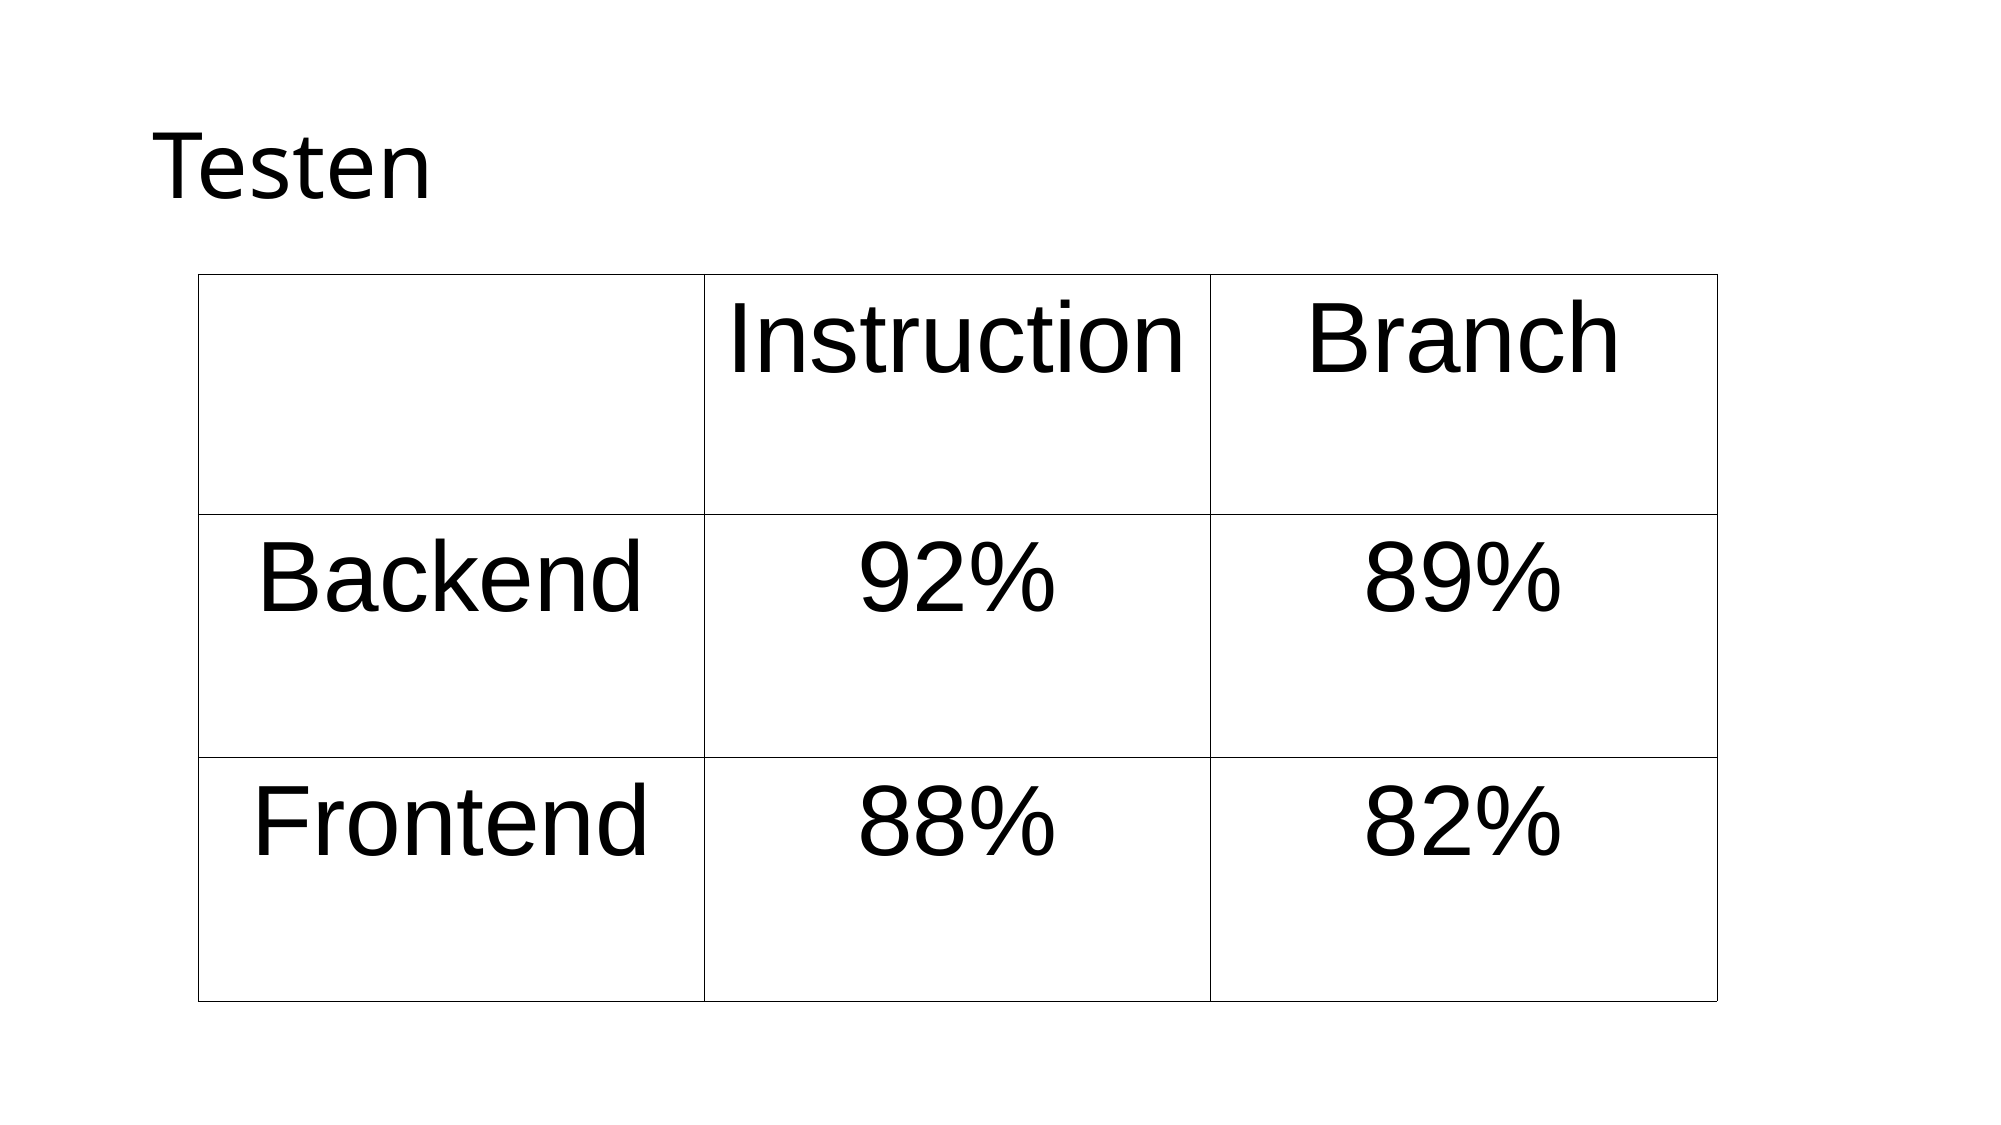

# Testen
| | Instruction | Branch |
| --- | --- | --- |
| Backend | 92% | 89% |
| Frontend | 88% | 82% |